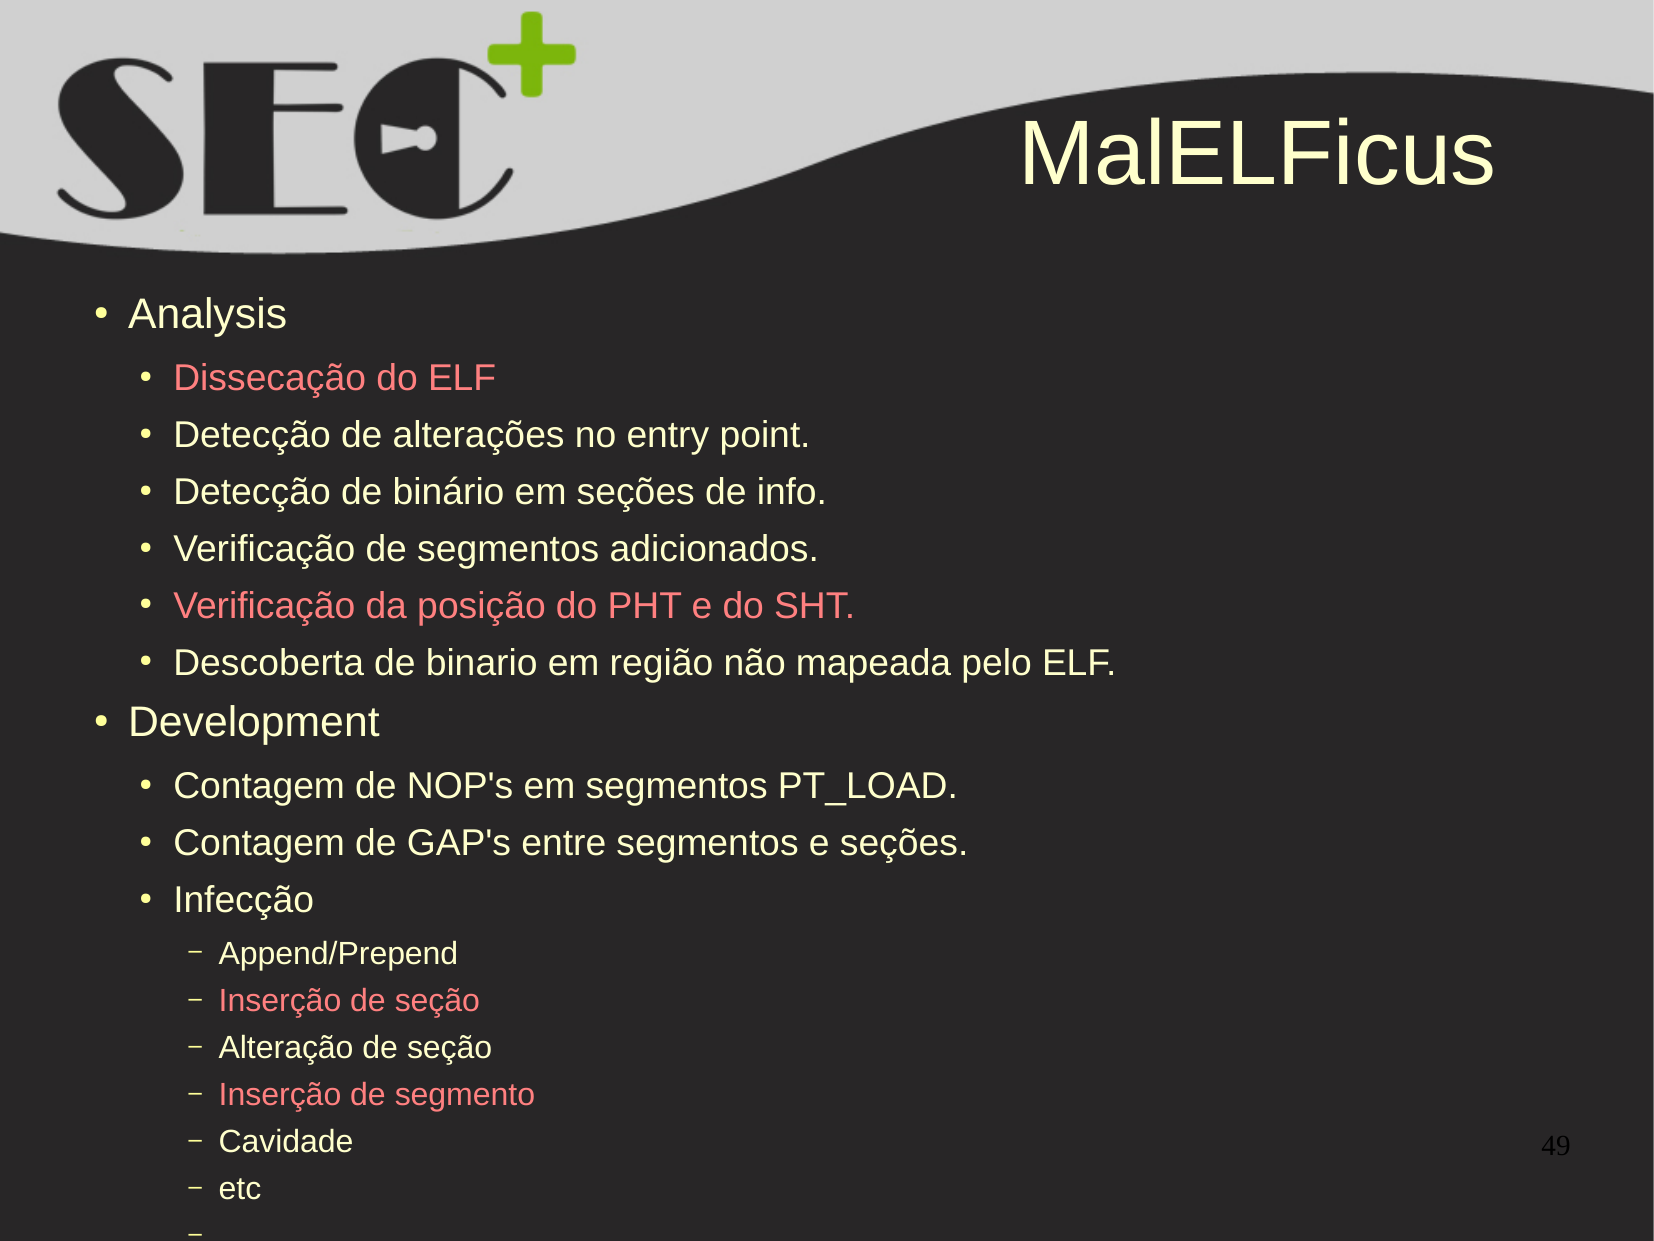

# MalELFicus
Analysis
Dissecação do ELF
Detecção de alterações no entry point.
Detecção de binário em seções de info.
Verificação de segmentos adicionados.
Verificação da posição do PHT e do SHT.
Descoberta de binario em região não mapeada pelo ELF.
Development
Contagem de NOP's em segmentos PT_LOAD.
Contagem de GAP's entre segmentos e seções.
Infecção
Append/Prepend
Inserção de seção
Alteração de seção
Inserção de segmento
Cavidade
etc
49